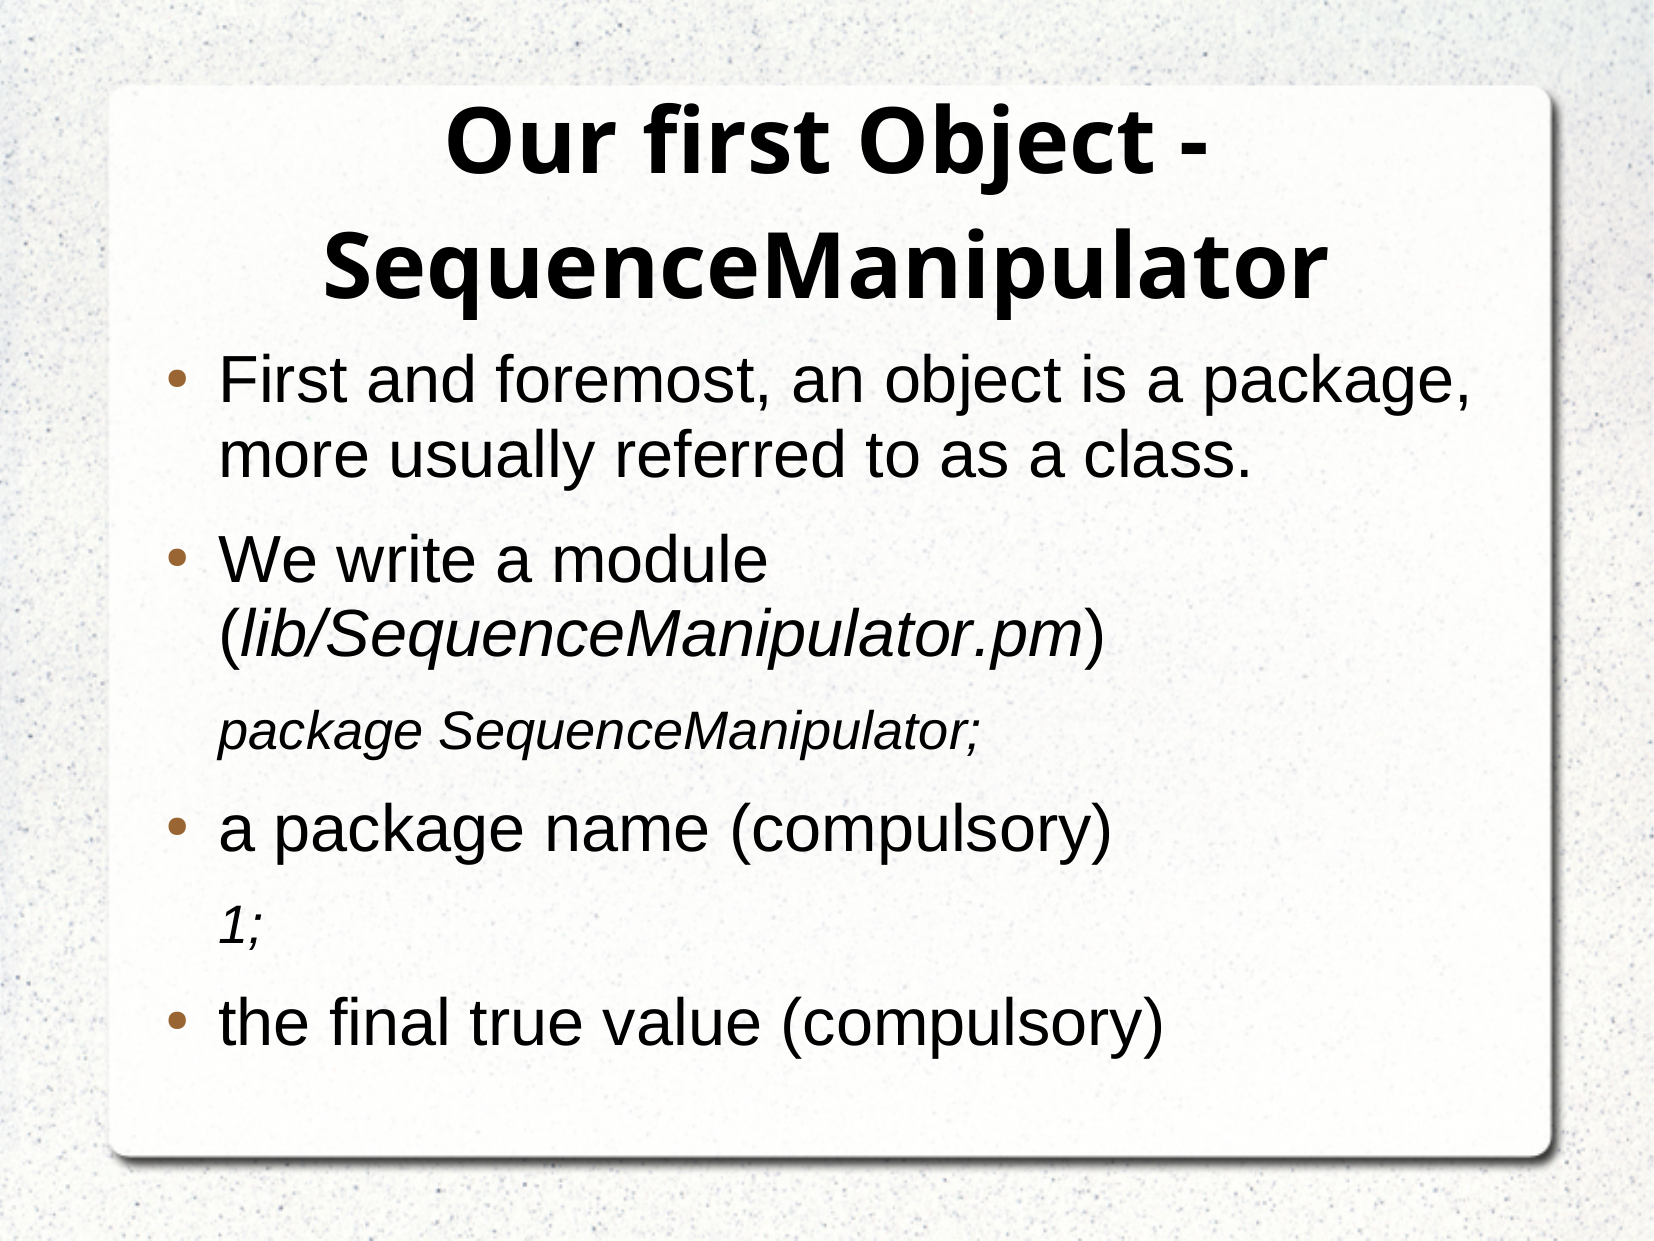

# Our first Object - SequenceManipulator
First and foremost, an object is a package, more usually referred to as a class.
We write a module (lib/SequenceManipulator.pm)
package SequenceManipulator;
a package name (compulsory)
1;
the final true value (compulsory)